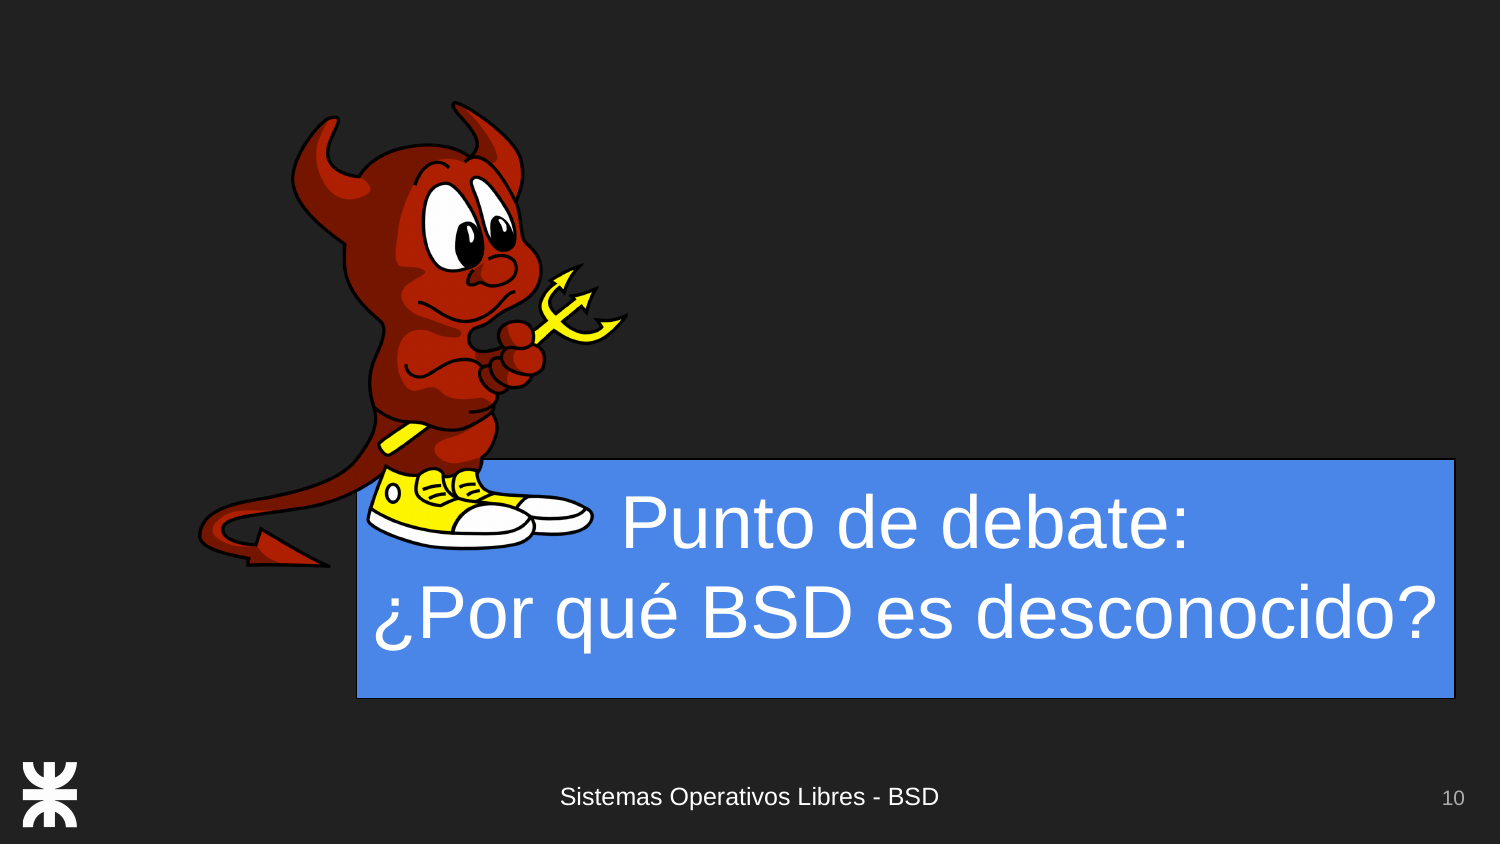

Punto de debate:
¿Por qué BSD es desconocido?
# Sistemas Operativos Libres - BSD